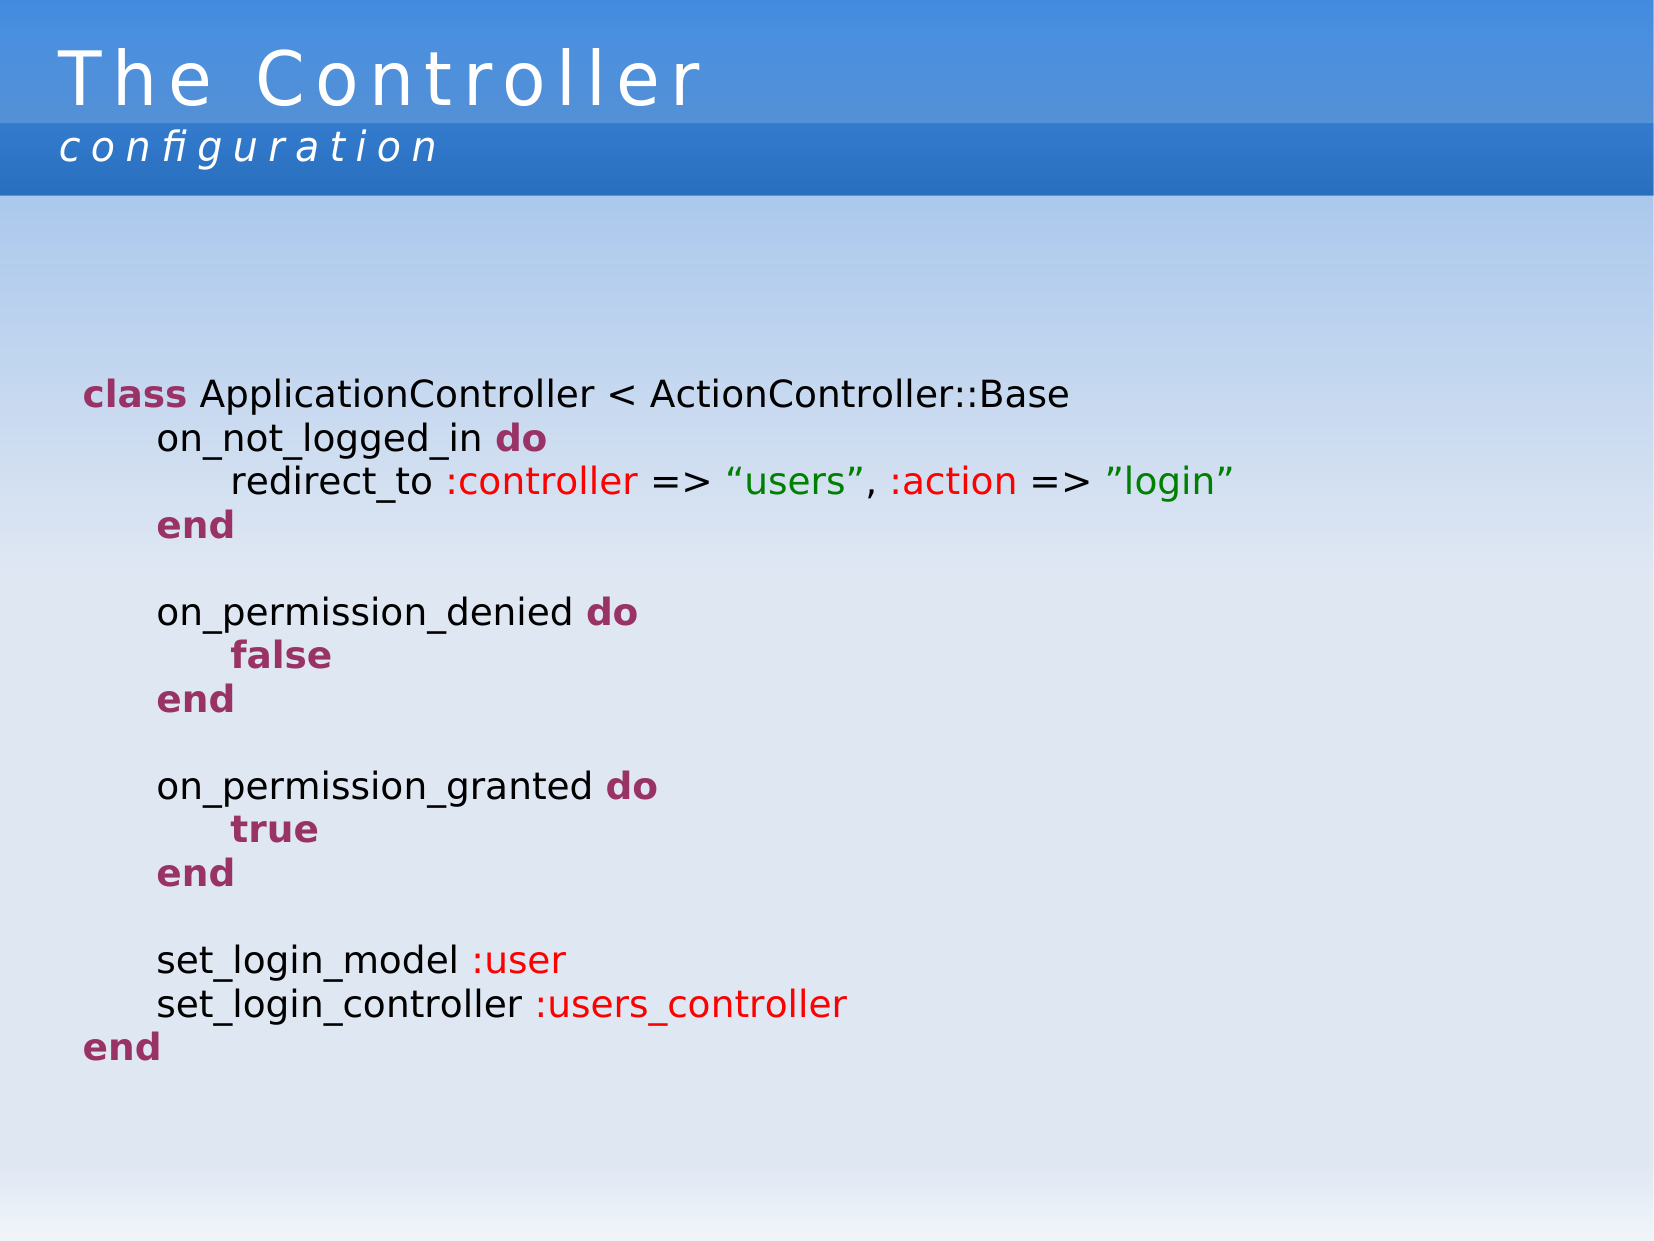

# The Controller configuration
class ApplicationController < ActionController::Base
	on_not_logged_in do
		redirect_to :controller => “users”, :action => ”login”
	end
	on_permission_denied do
		false
	end
	on_permission_granted do
		true
	end
	set_login_model :user
	set_login_controller :users_controller
end